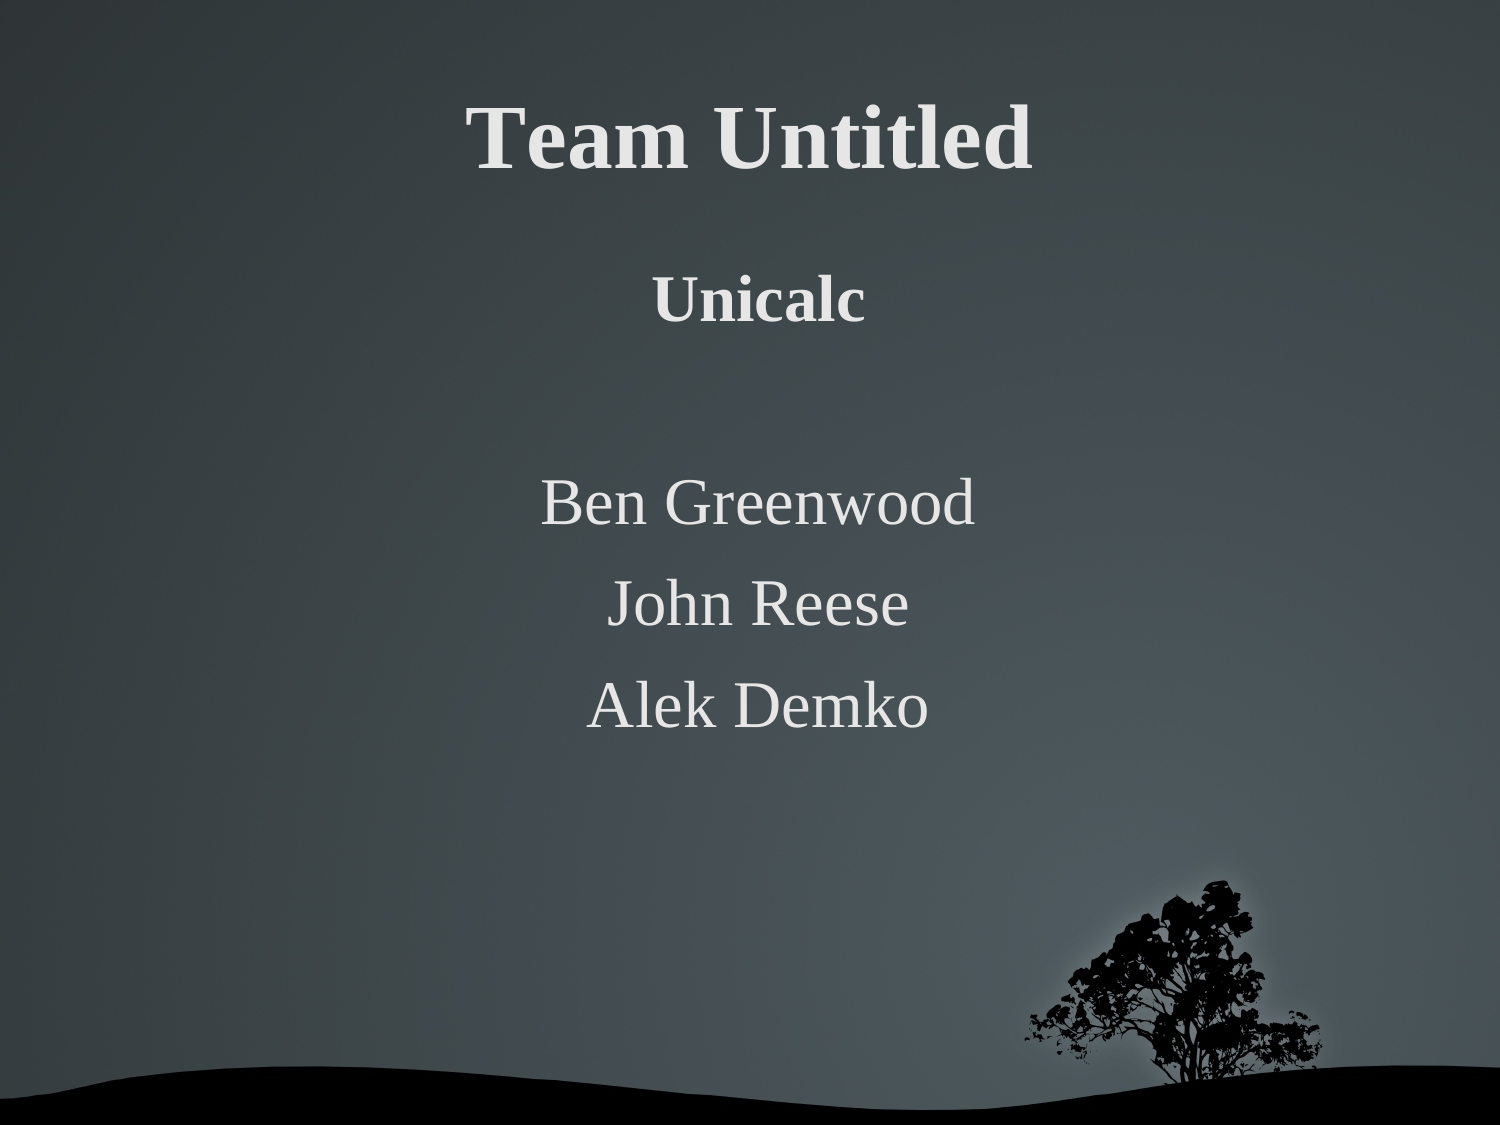

# Team Untitled
Unicalc
Ben Greenwood
John Reese
Alek Demko